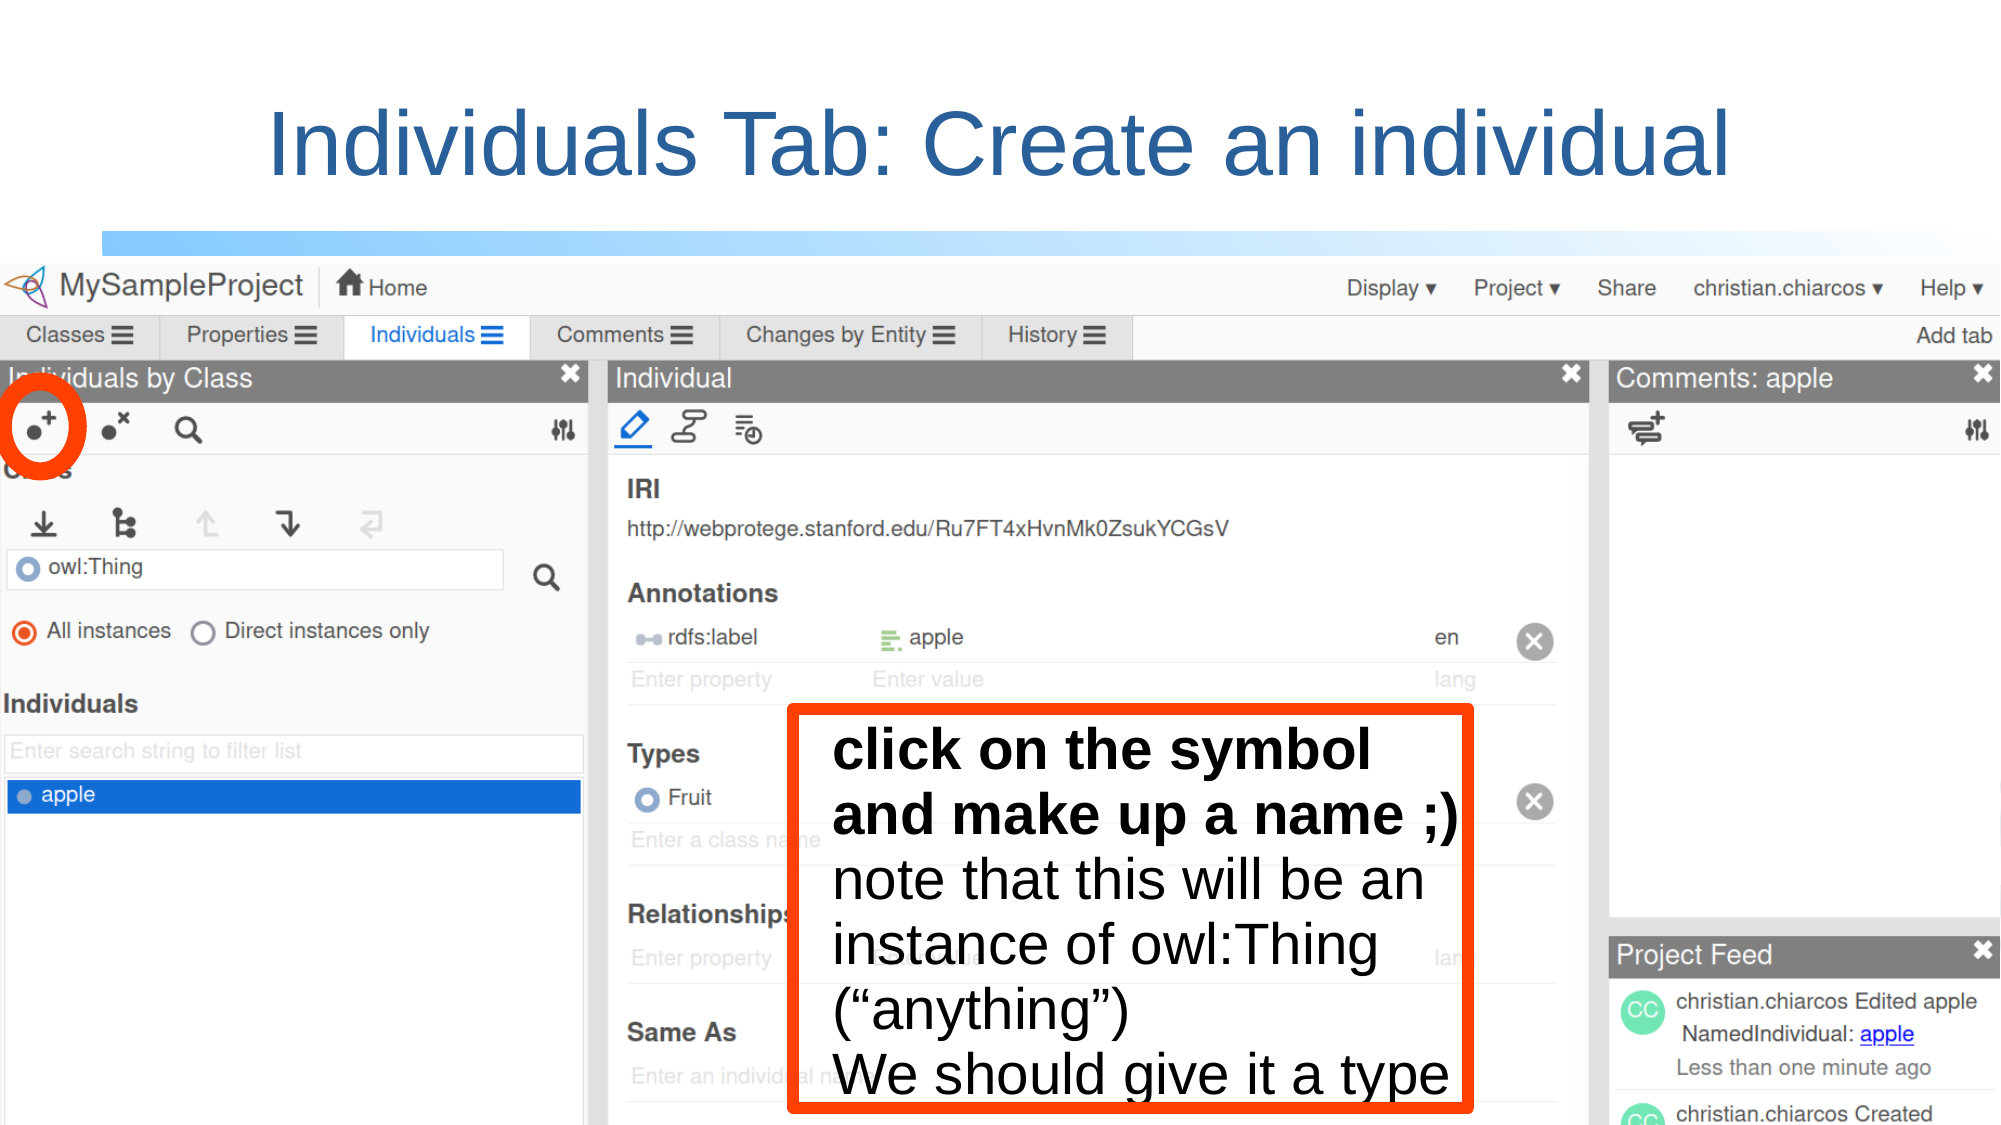

# Individuals Tab: Create an individual
click on the symbol
and make up a name ;)
note that this will be an
instance of owl:Thing
(“anything”)
We should give it a type